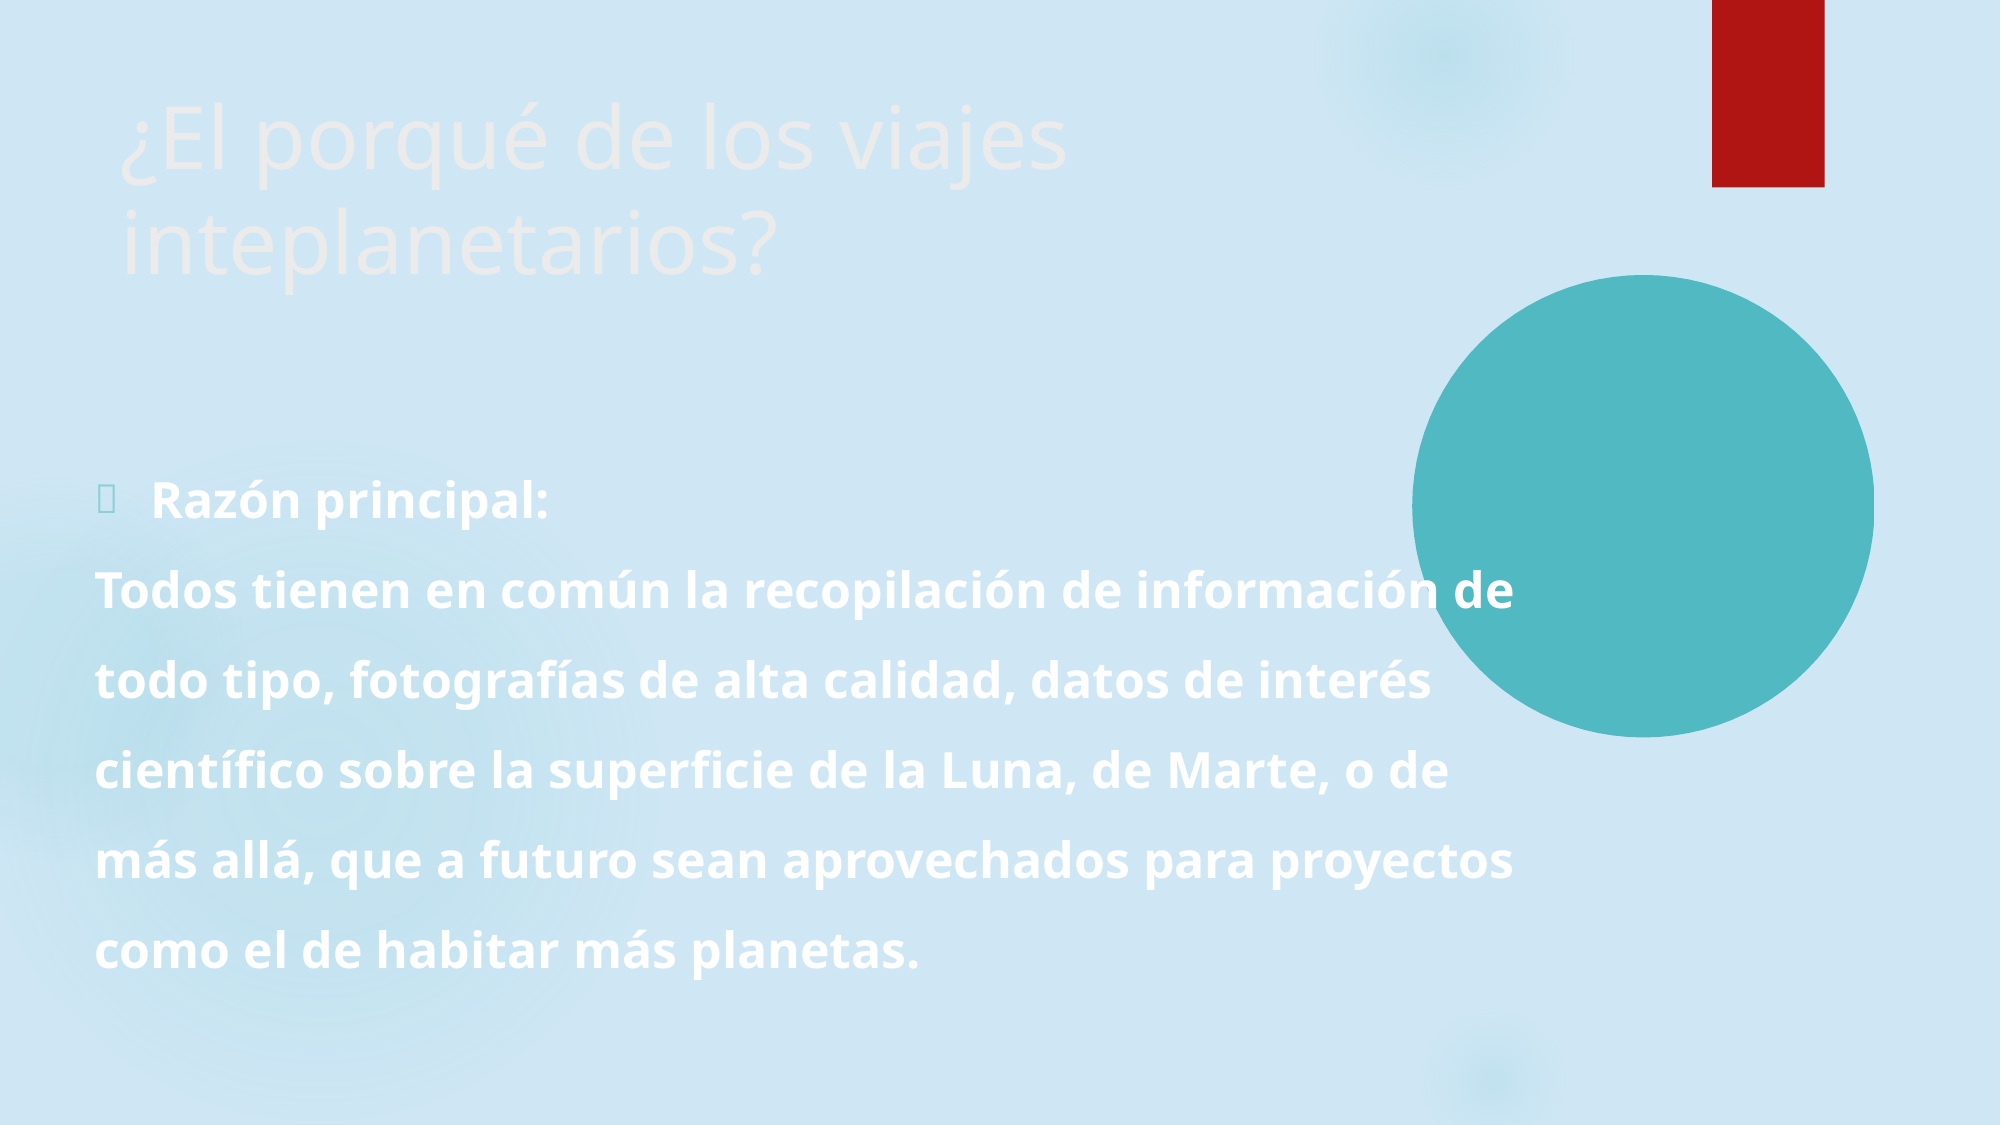

# ¿El porqué de los viajes inteplanetarios?
Razón principal:
Todos tienen en común la recopilación de información de todo tipo, fotografías de alta calidad, datos de interés científico sobre la superficie de la Luna, de Marte, o de más allá, que a futuro sean aprovechados para proyectos como el de habitar más planetas.